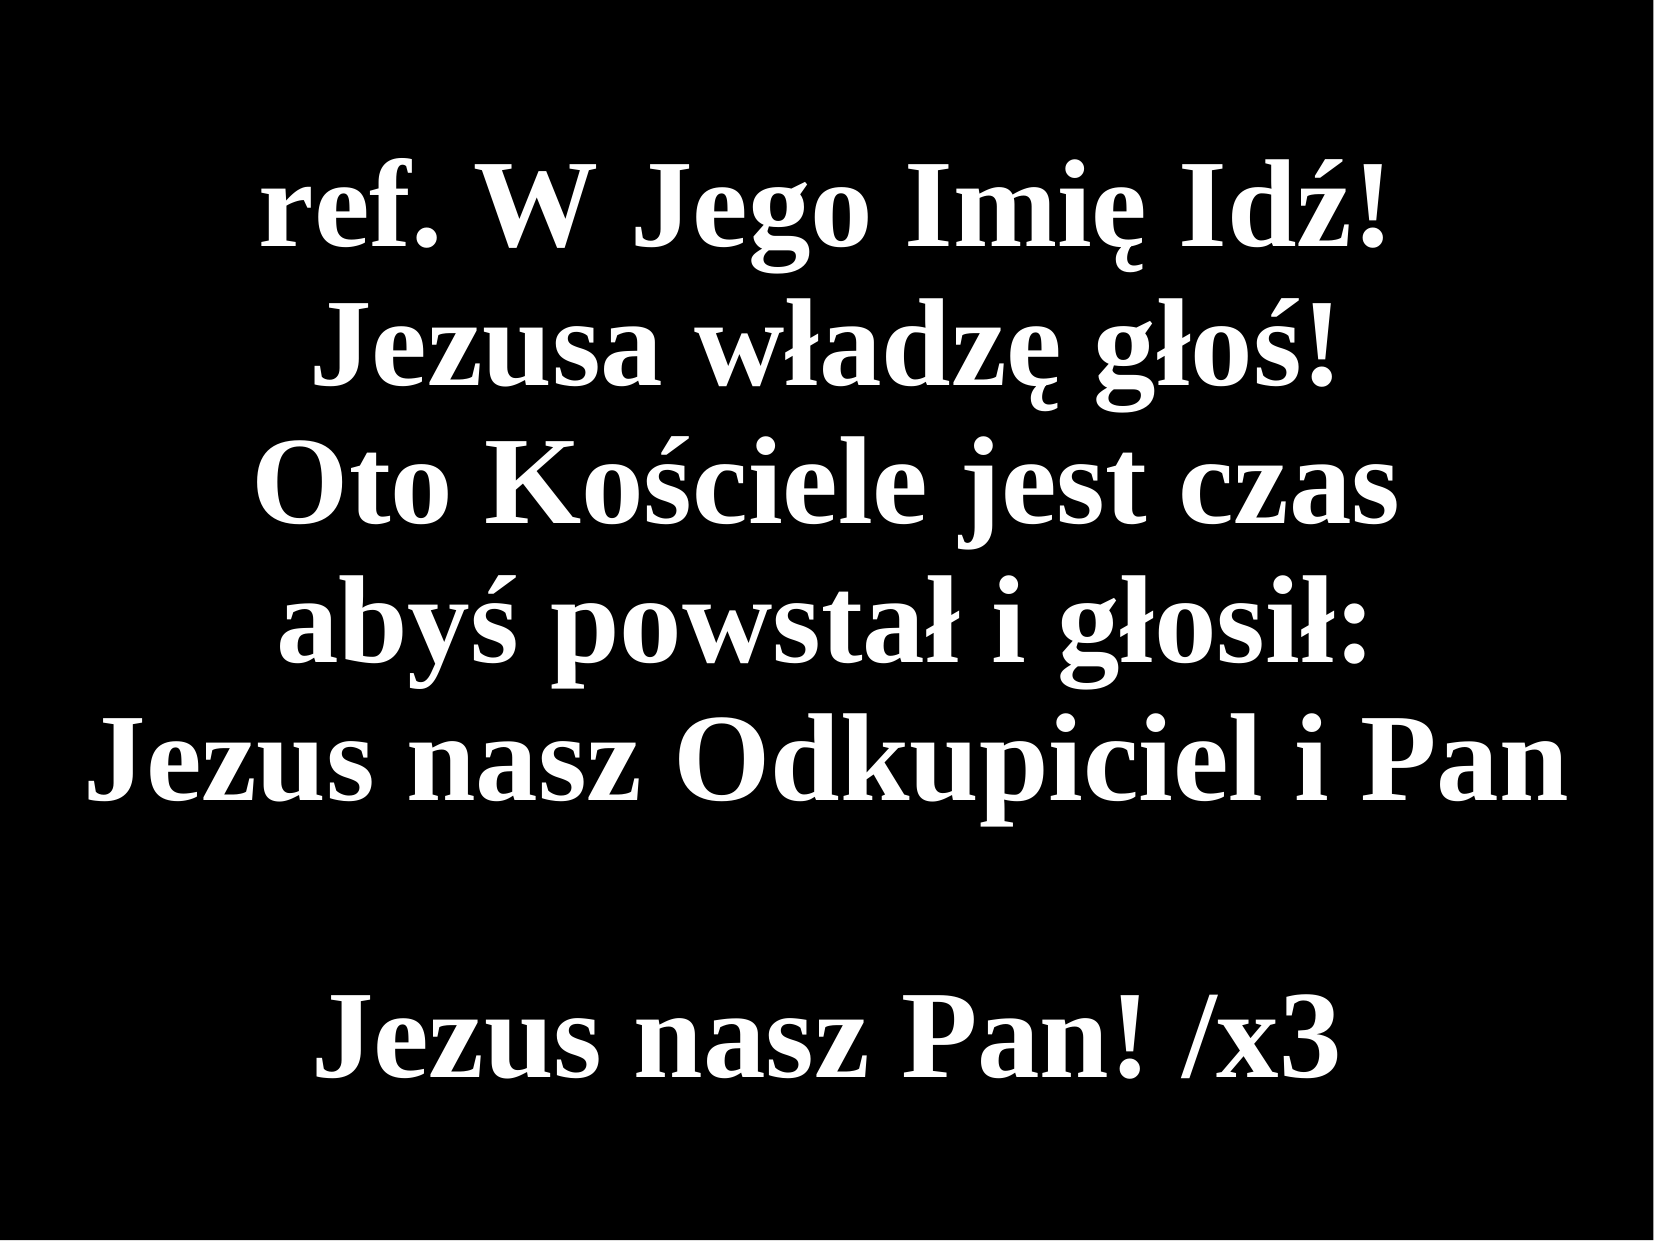

# ref. W Jego Imię Idź! Jezusa władzę głoś! Oto Kościele jest czas abyś powstał i głosił: Jezus nasz Odkupiciel i Pan Jezus nasz Pan! /x3